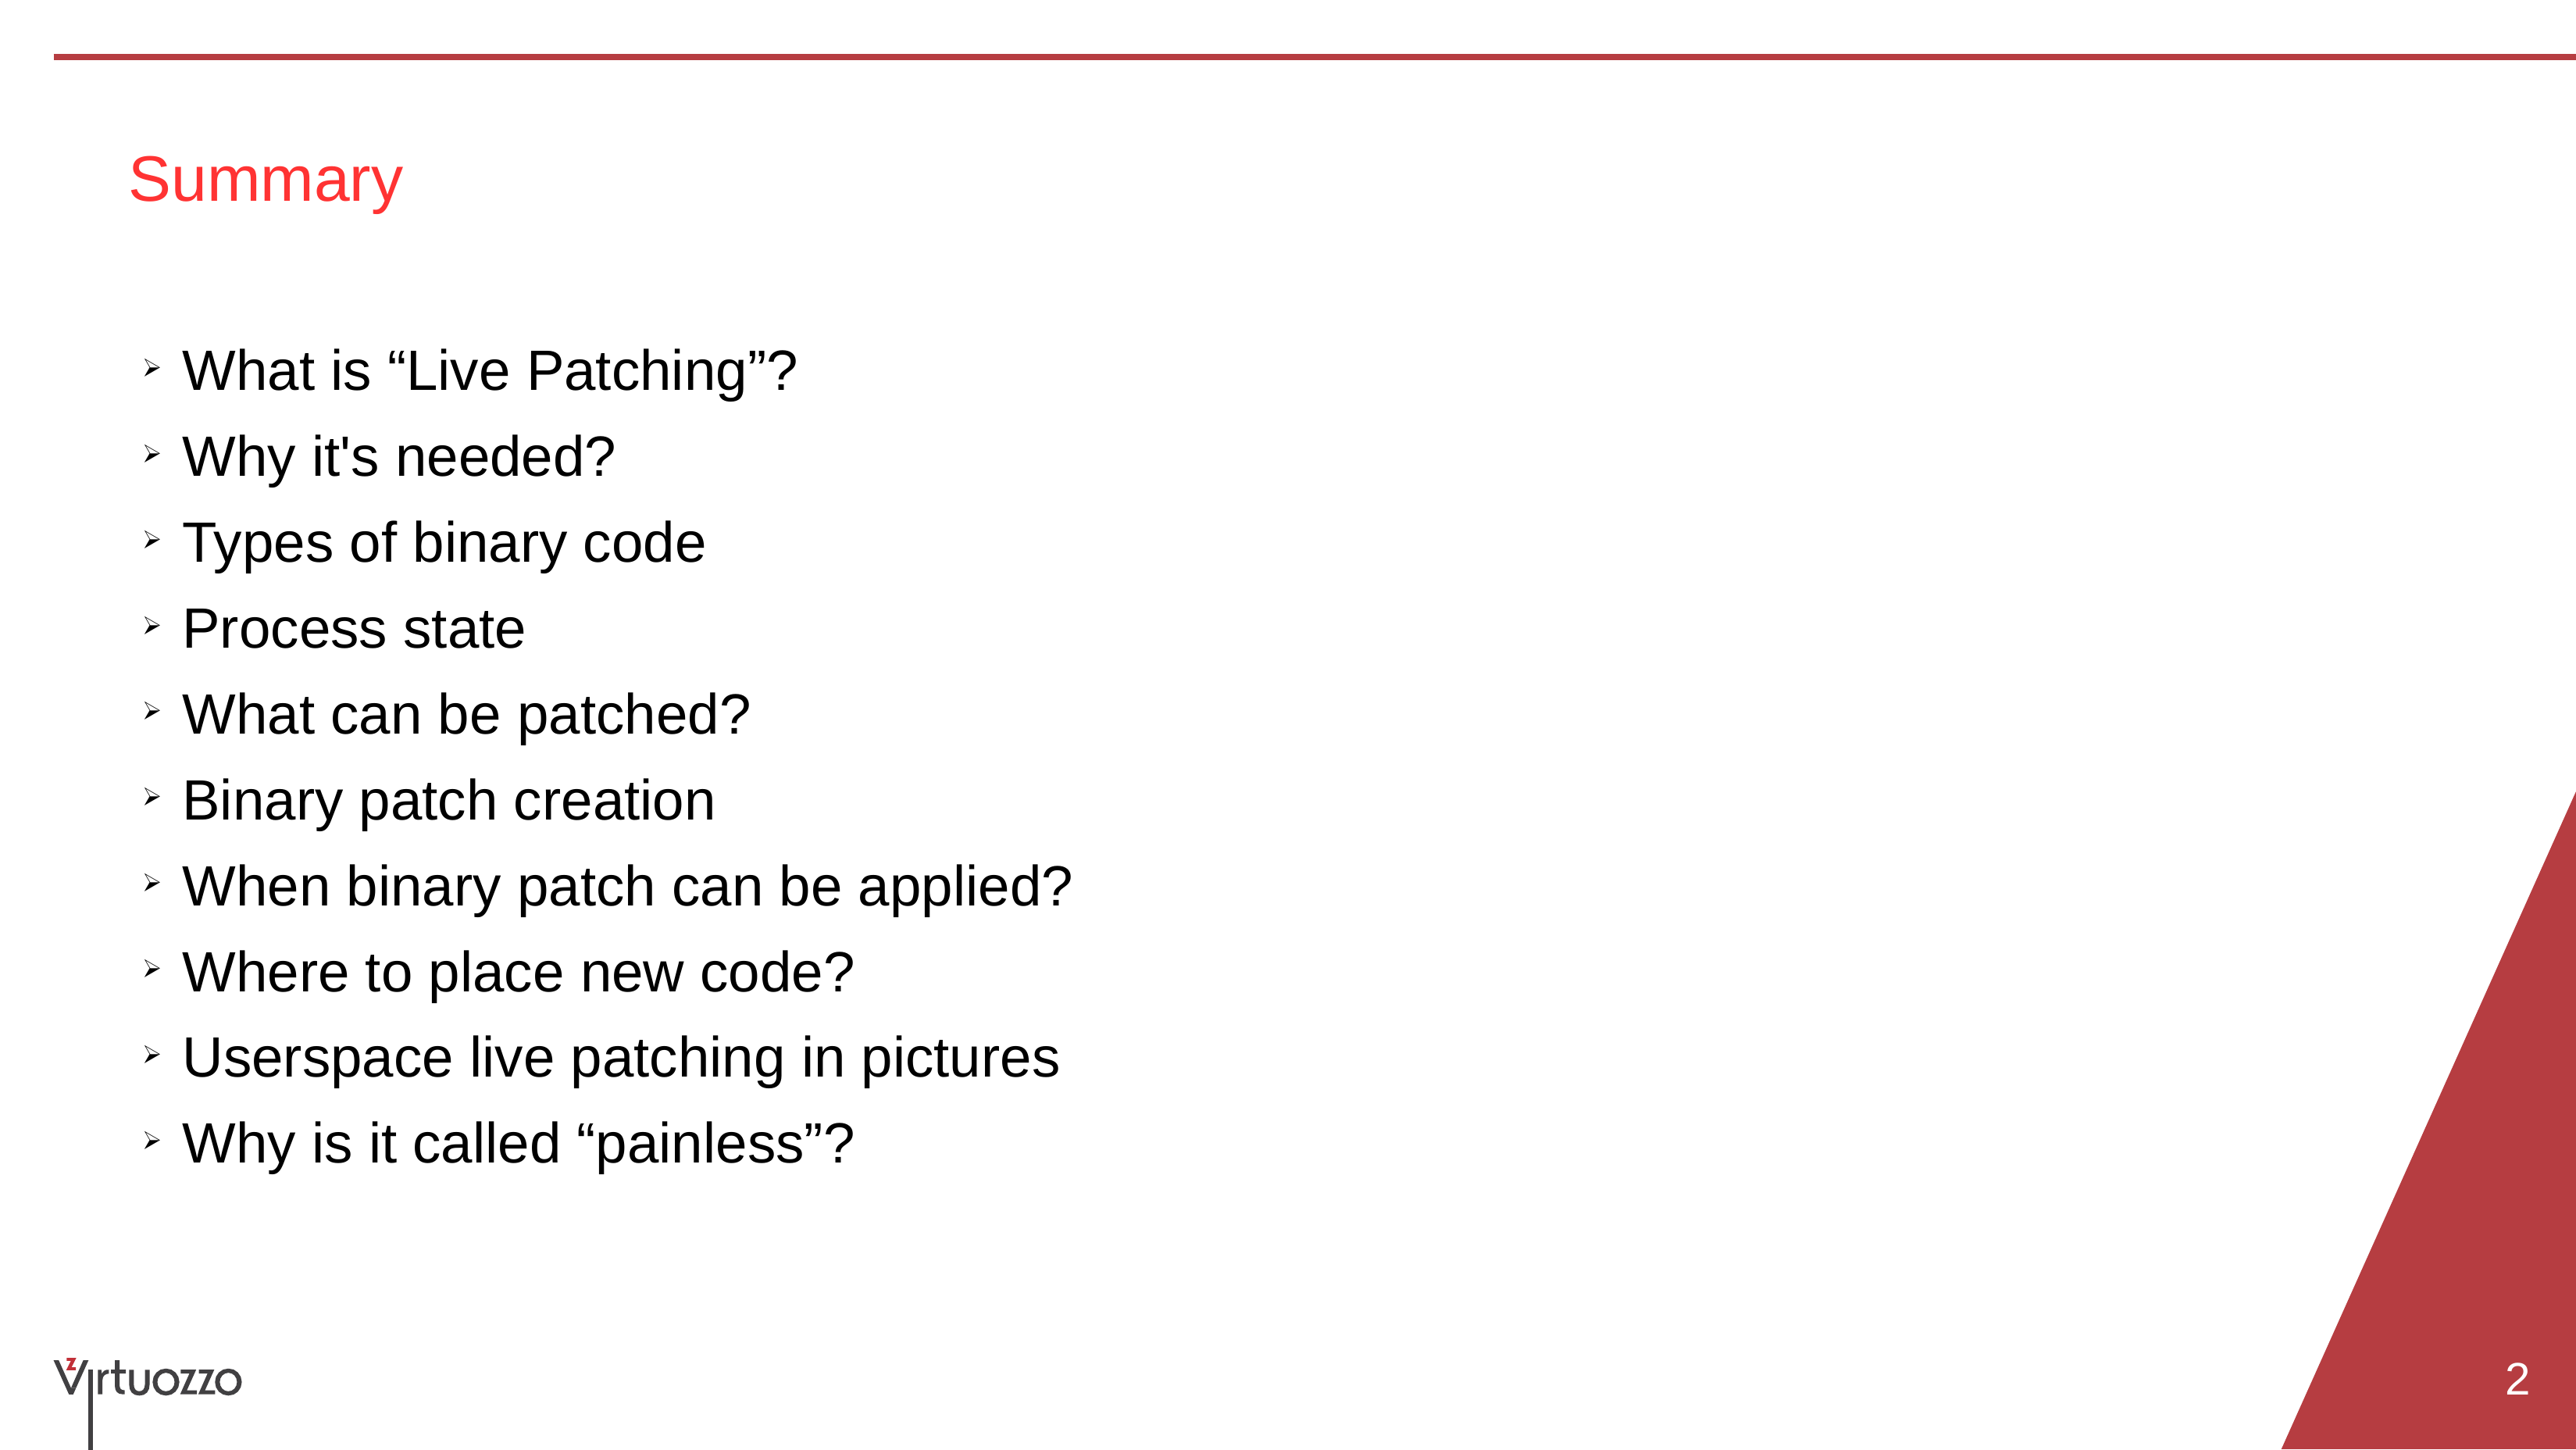

# Summary
What is “Live Patching”?
Why it's needed?
Types of binary code
Process state
What can be patched?
Binary patch creation
When binary patch can be applied?
Where to place new code?
Userspace live patching in pictures
Why is it called “painless”?